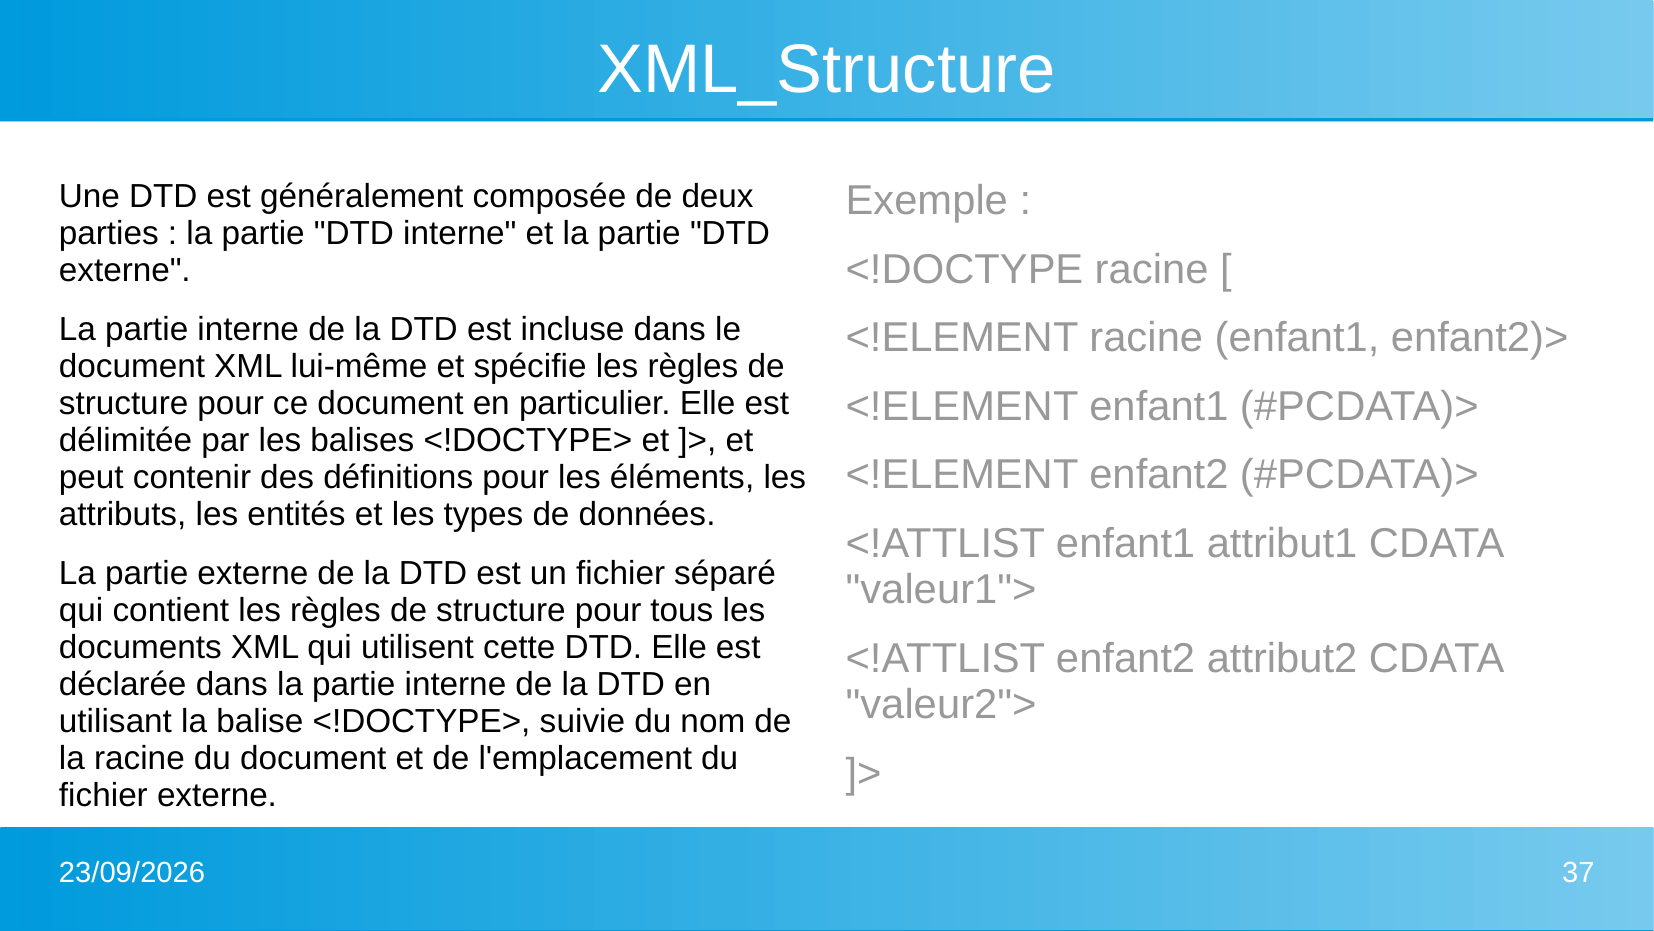

# XML_Structure
Une DTD est généralement composée de deux parties : la partie "DTD interne" et la partie "DTD externe".
La partie interne de la DTD est incluse dans le document XML lui-même et spécifie les règles de structure pour ce document en particulier. Elle est délimitée par les balises <!DOCTYPE> et ]>, et peut contenir des définitions pour les éléments, les attributs, les entités et les types de données.
La partie externe de la DTD est un fichier séparé qui contient les règles de structure pour tous les documents XML qui utilisent cette DTD. Elle est déclarée dans la partie interne de la DTD en utilisant la balise <!DOCTYPE>, suivie du nom de la racine du document et de l'emplacement du fichier externe.
Exemple :
<!DOCTYPE racine [
<!ELEMENT racine (enfant1, enfant2)>
<!ELEMENT enfant1 (#PCDATA)>
<!ELEMENT enfant2 (#PCDATA)>
<!ATTLIST enfant1 attribut1 CDATA "valeur1">
<!ATTLIST enfant2 attribut2 CDATA "valeur2">
]>
37